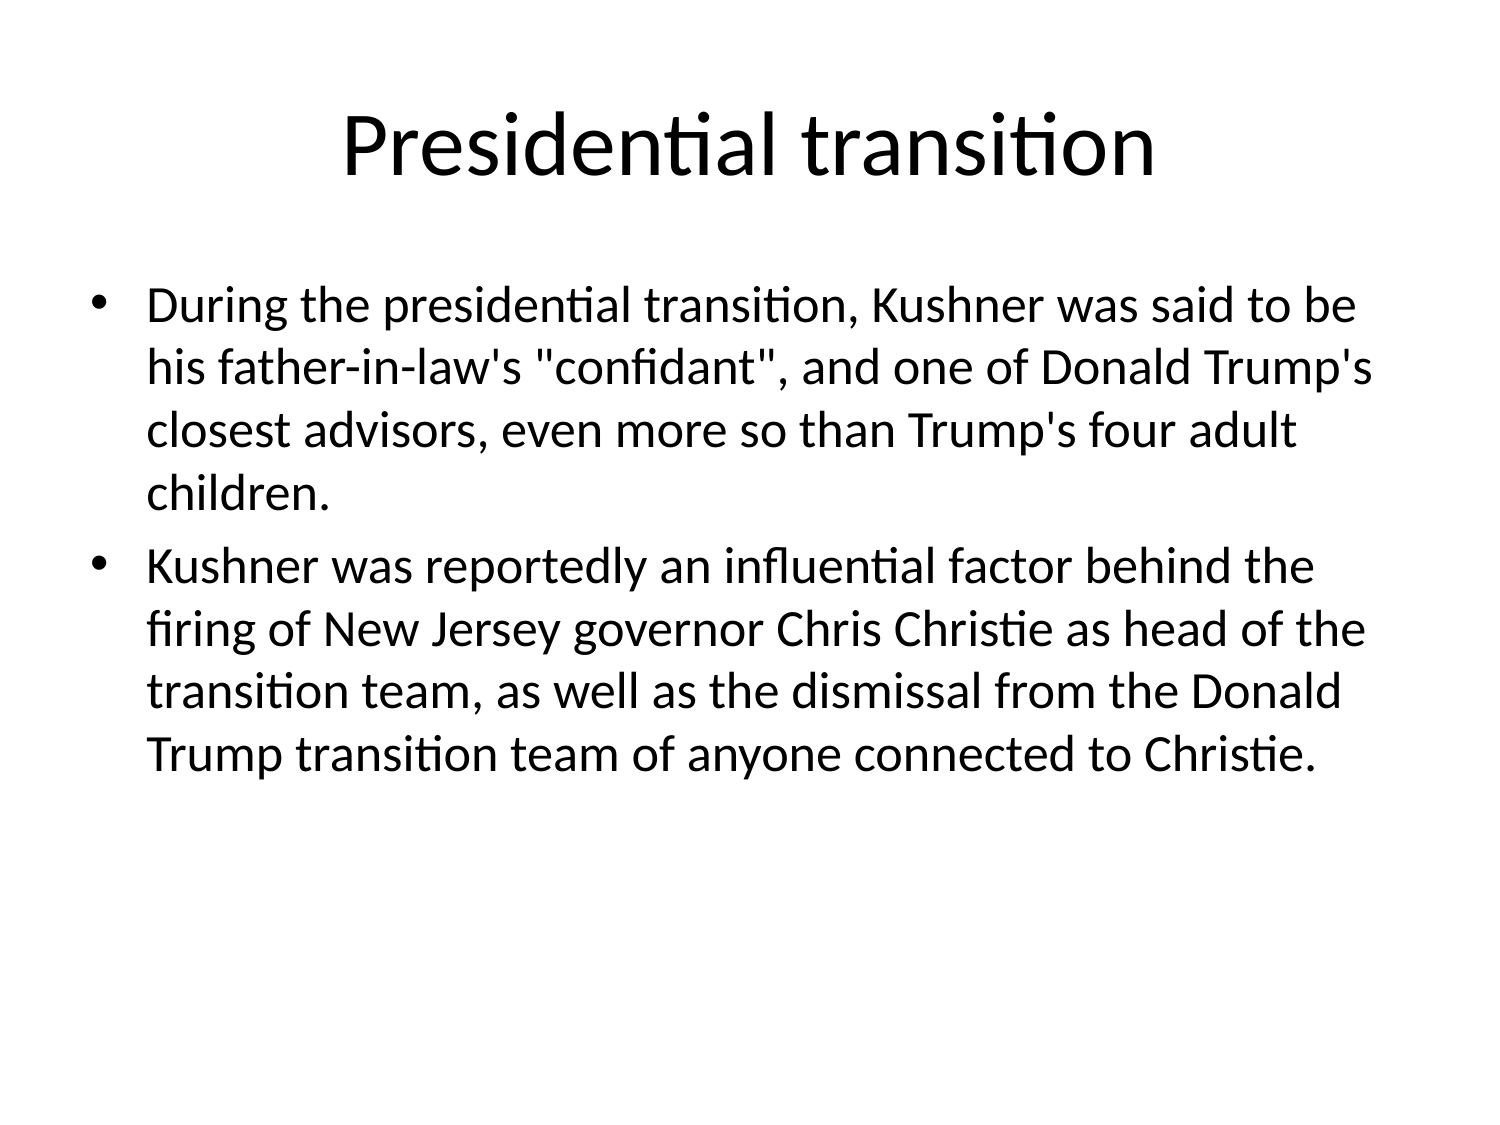

# Presidential transition
During the presidential transition, Kushner was said to be his father-in-law's "confidant", and one of Donald Trump's closest advisors, even more so than Trump's four adult children.
Kushner was reportedly an influential factor behind the firing of New Jersey governor Chris Christie as head of the transition team, as well as the dismissal from the Donald Trump transition team of anyone connected to Christie.